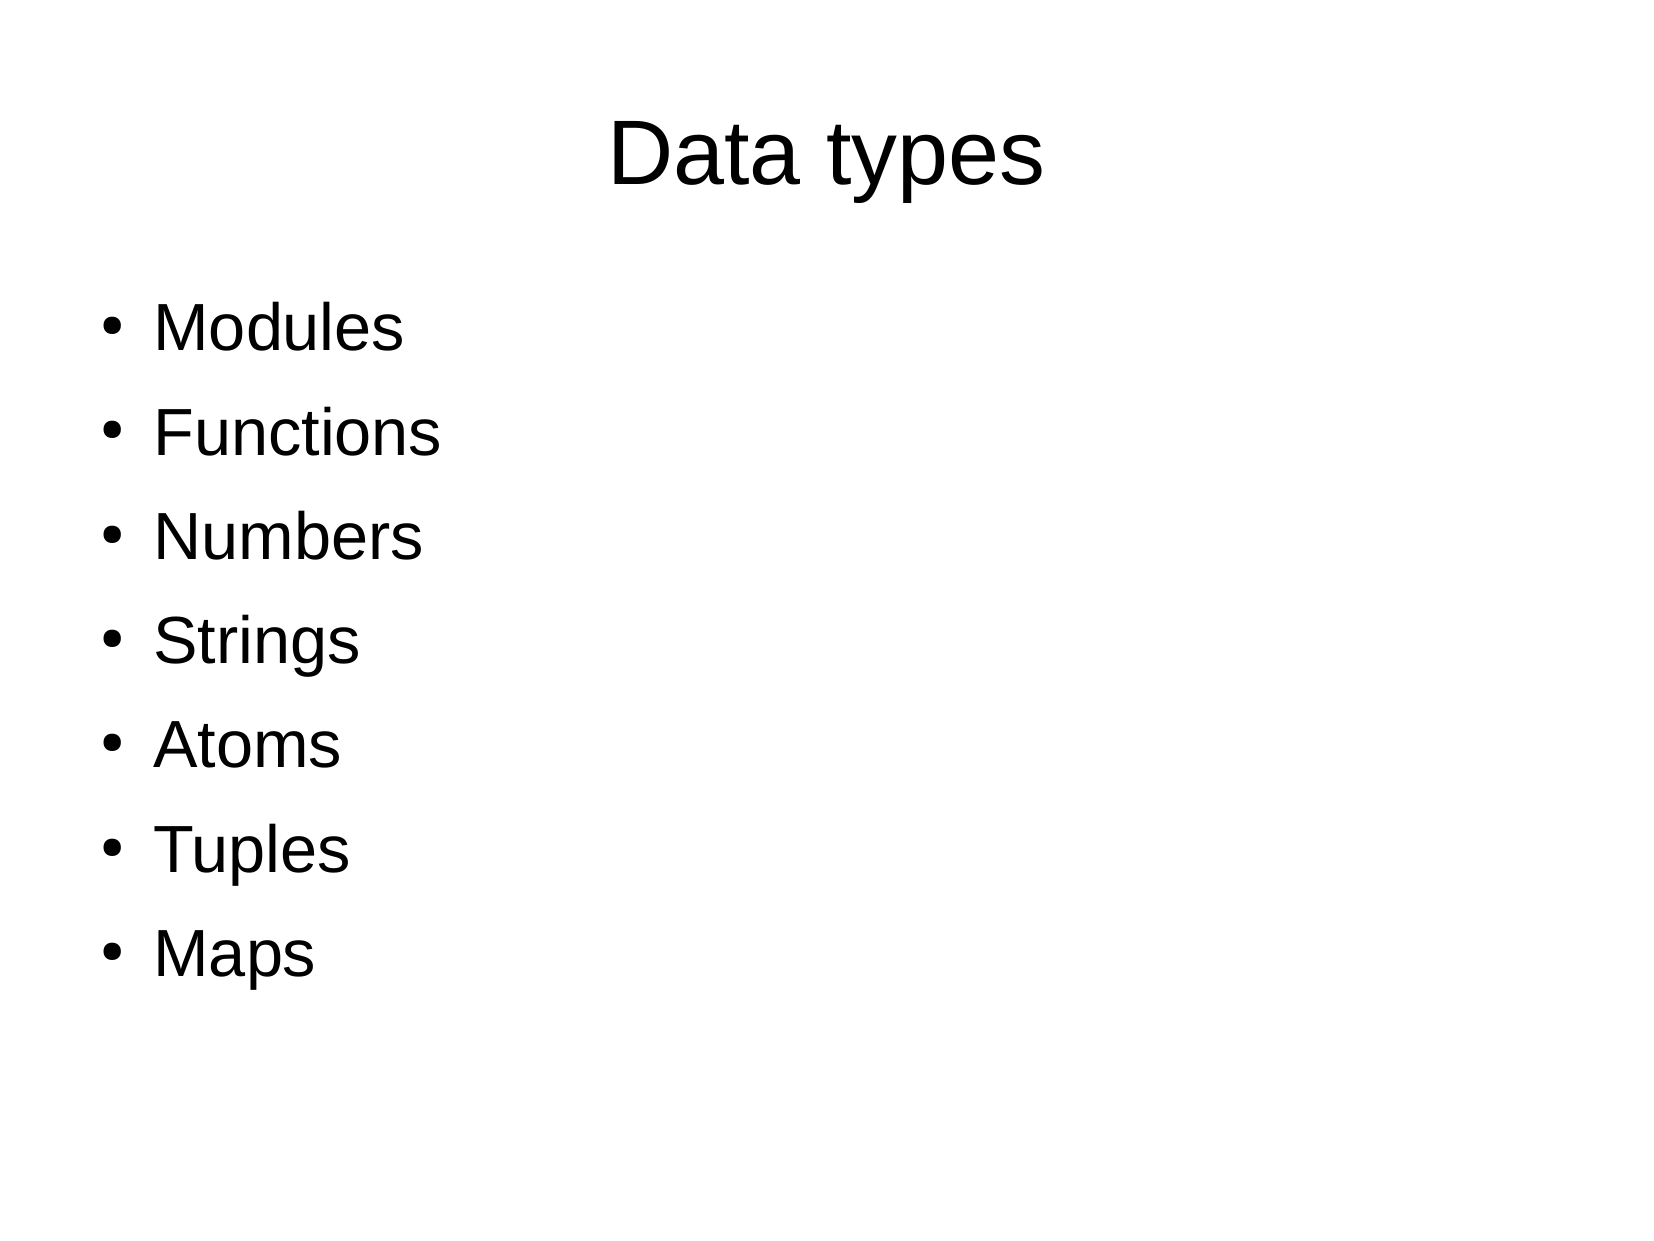

# Data types
Modules
Functions
Numbers
Strings
Atoms
Tuples
Maps